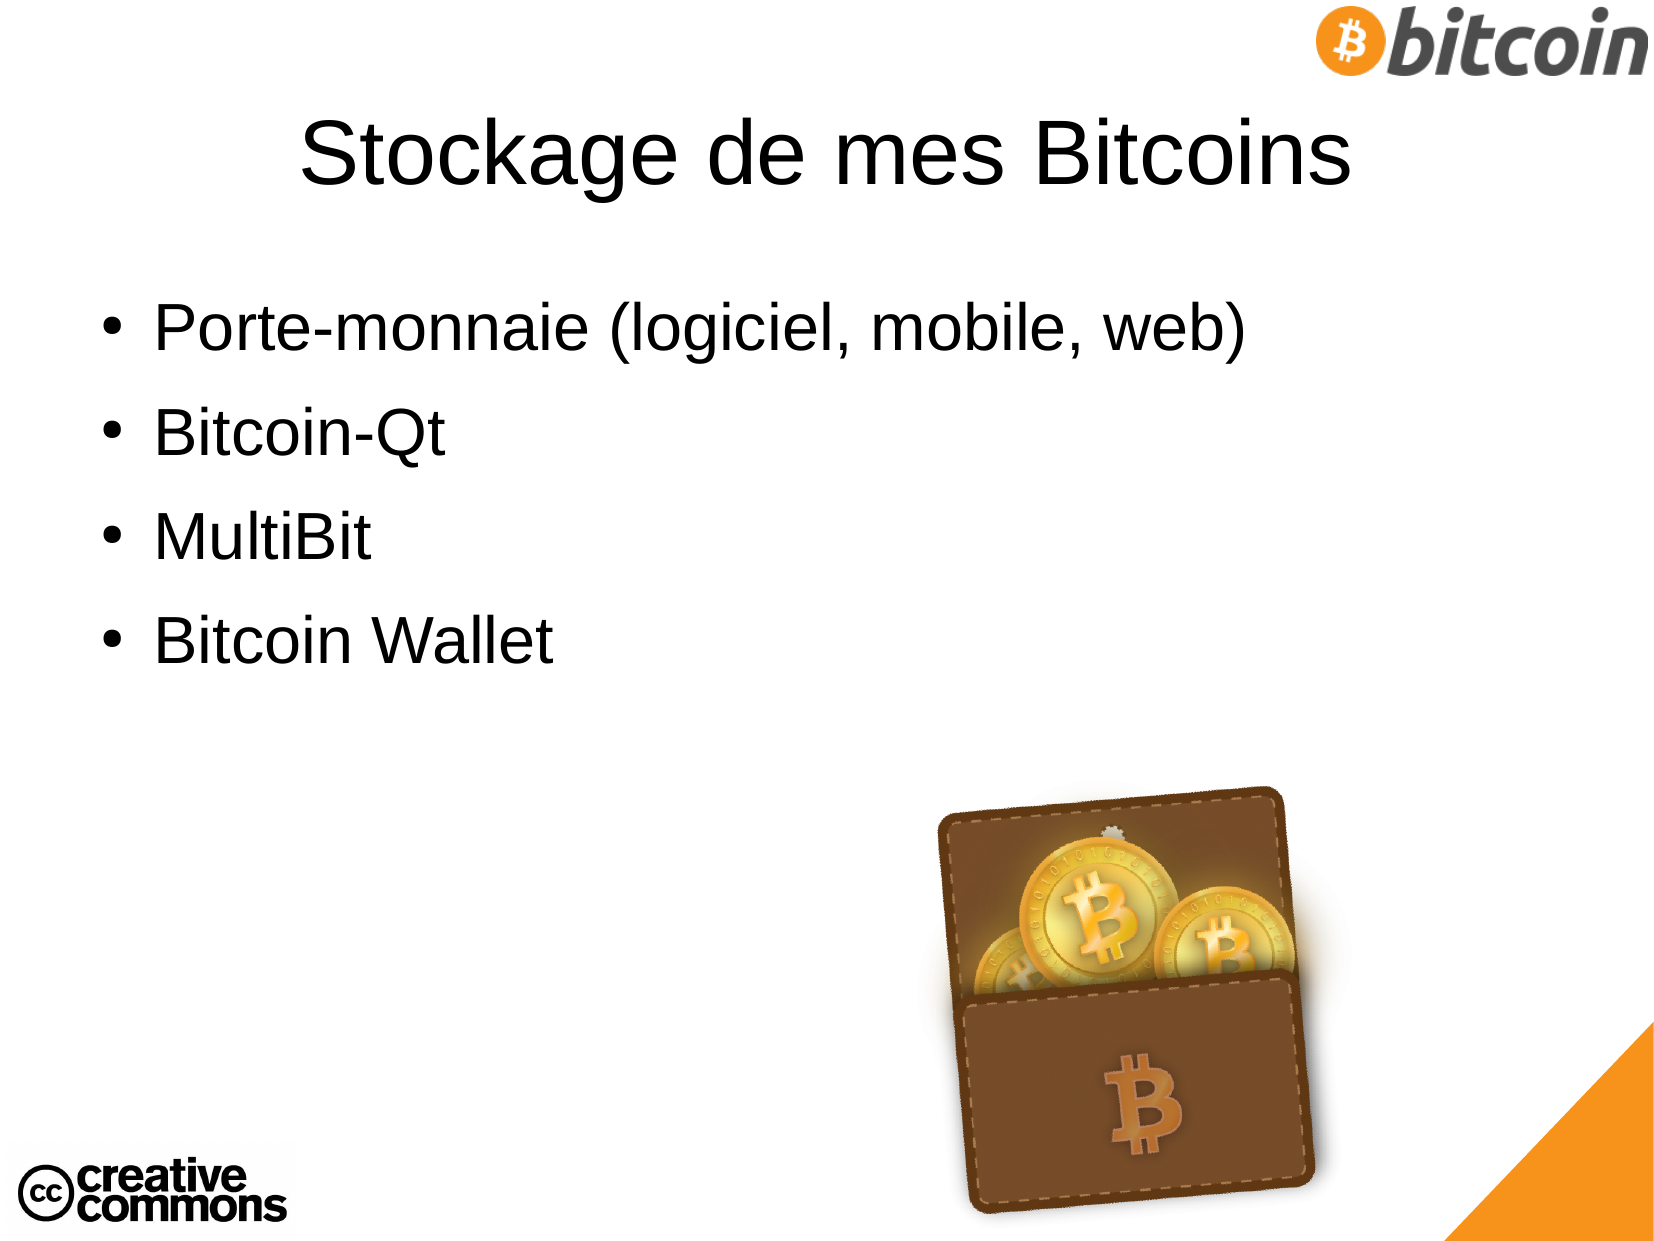

# Stockage de mes Bitcoins
Porte-monnaie (logiciel, mobile, web)
Bitcoin-Qt
MultiBit
Bitcoin Wallet